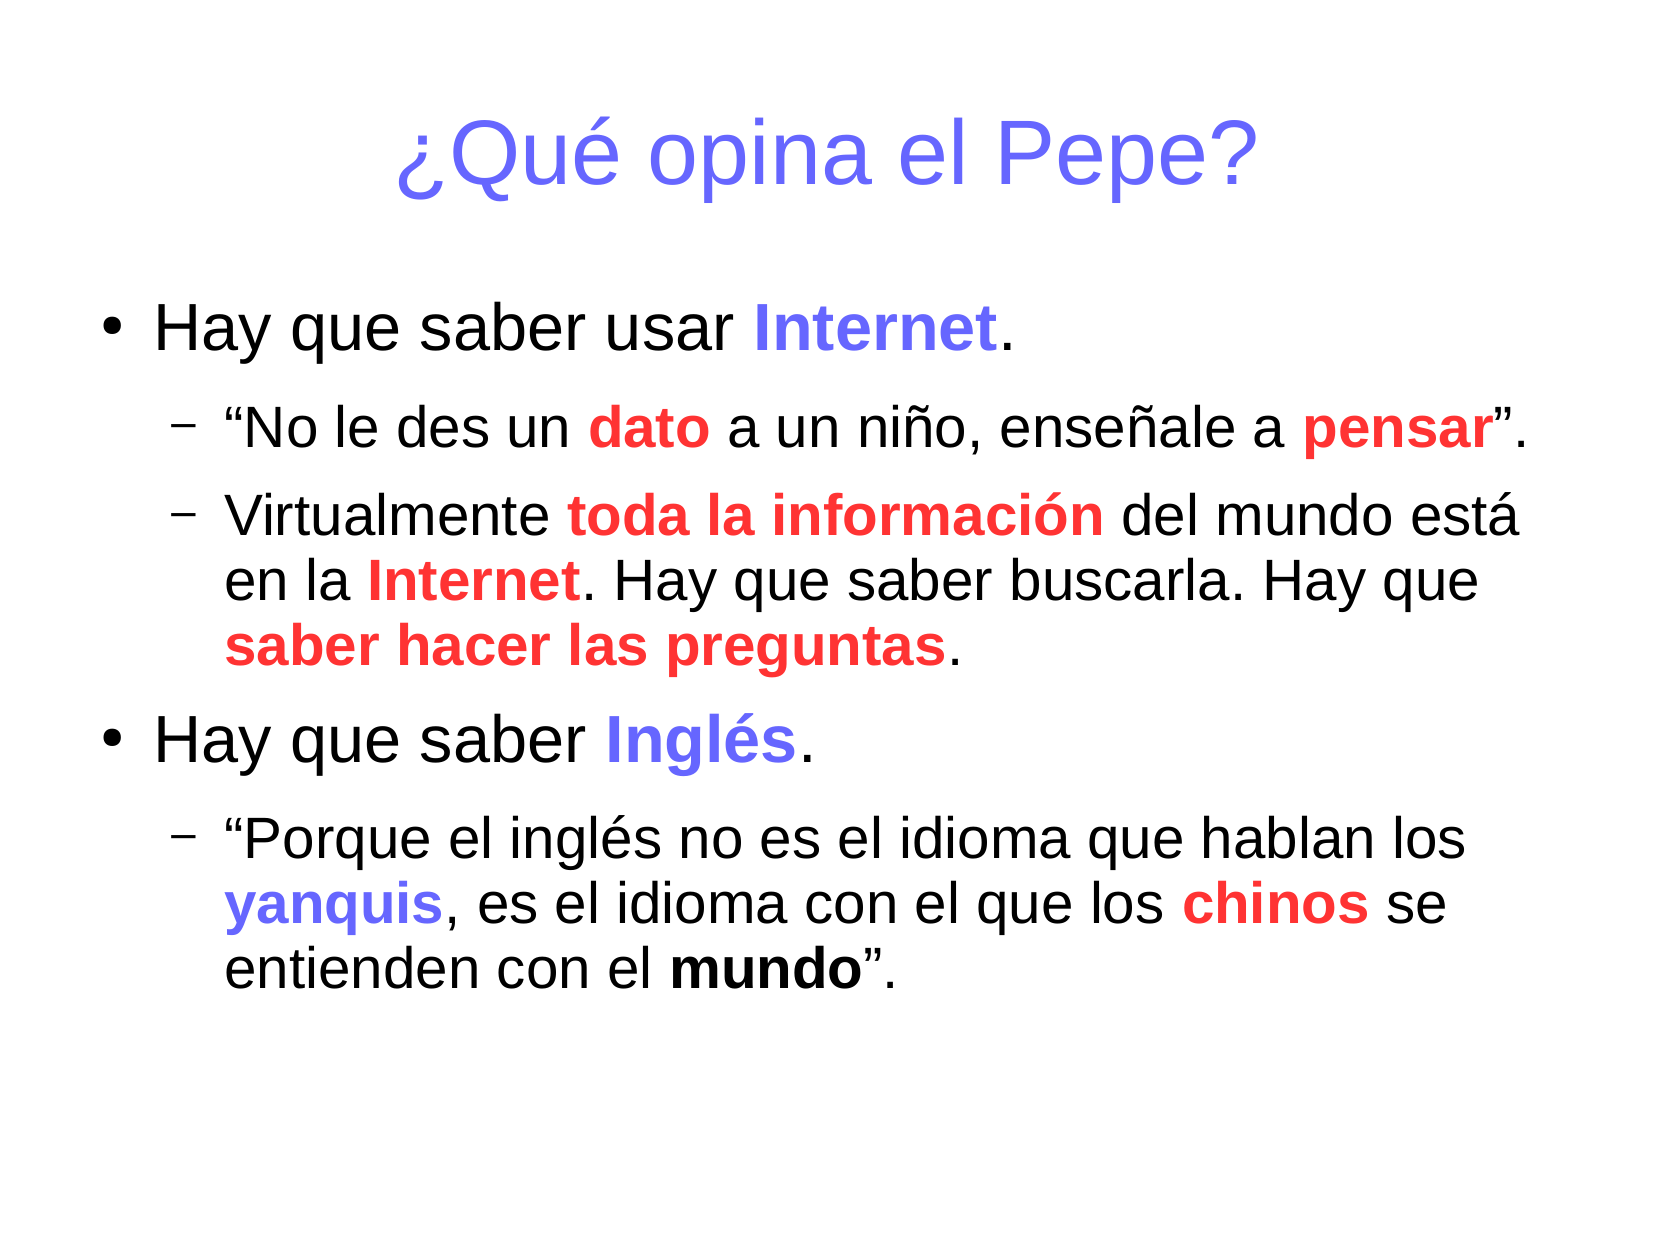

# ¿Qué opina el Pepe?
Hay que saber usar Internet.
“No le des un dato a un niño, enseñale a pensar”.
Virtualmente toda la información del mundo está en la Internet. Hay que saber buscarla. Hay que saber hacer las preguntas.
Hay que saber Inglés.
“Porque el inglés no es el idioma que hablan los yanquis, es el idioma con el que los chinos se entienden con el mundo”.